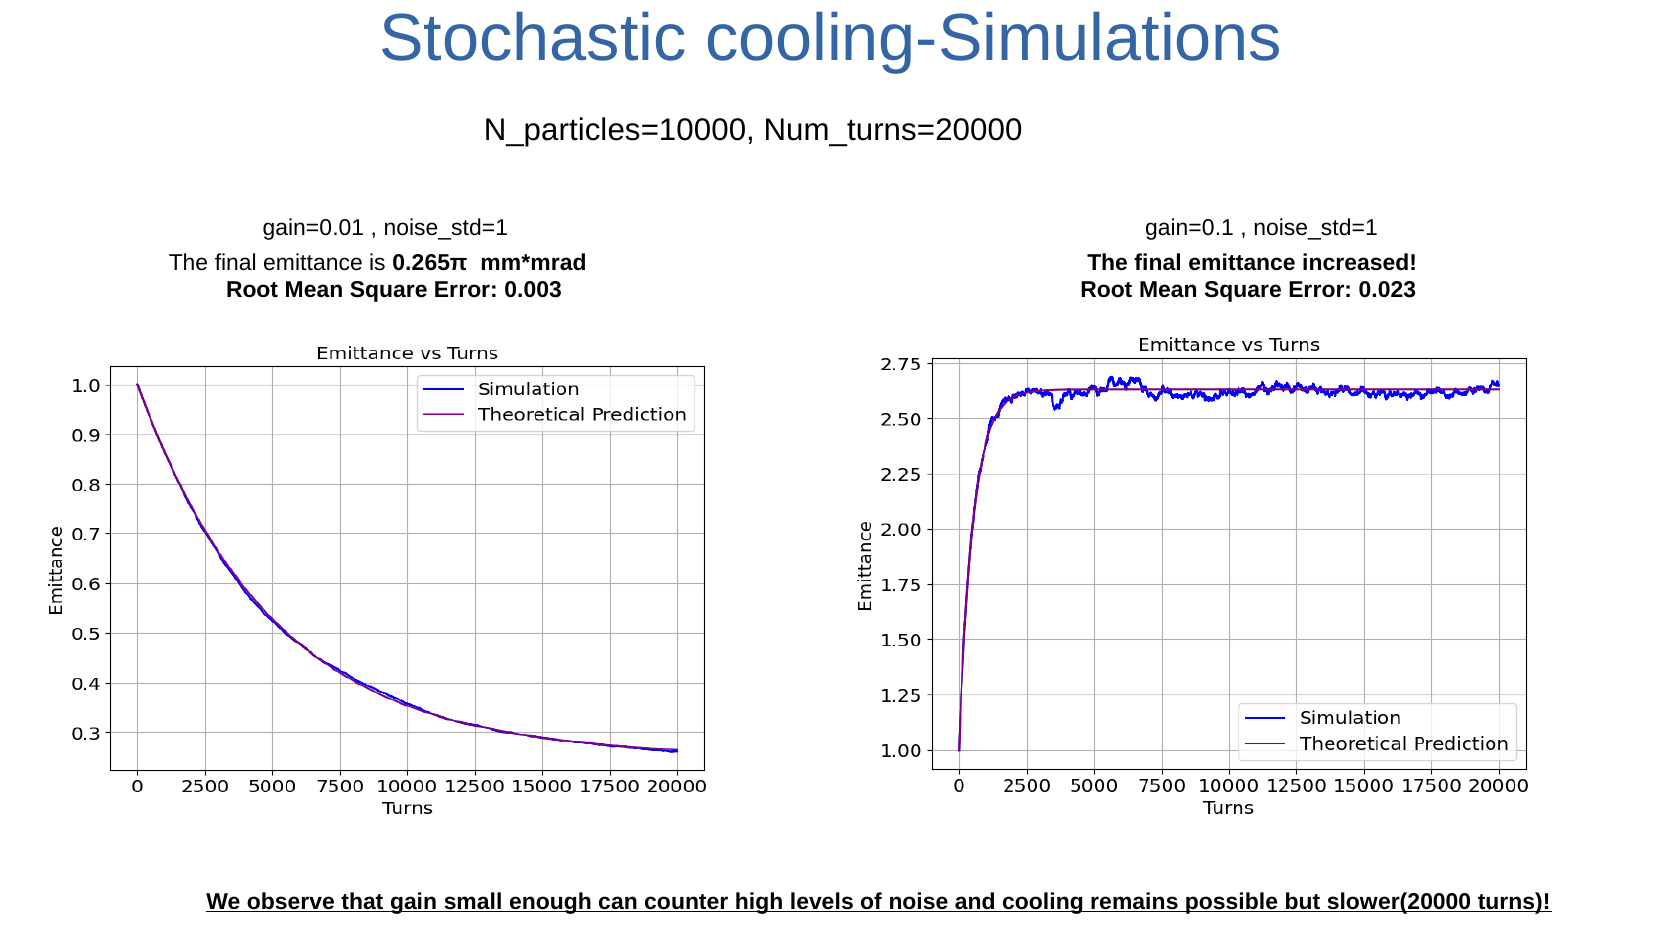

# Stochastic cooling-Simulations
 N_particles=10000, Num_turns=20000
 gain=0.01 , noise_std=1 gain=0.1 , noise_std=1
 The final emittance is 0.265π mm*mrad The final emittance increased!
 Root Mean Square Error: 0.003 Root Mean Square Error: 0.023
 We observe that gain small enough can counter high levels of noise and cooling remains possible but slower(20000 turns)!